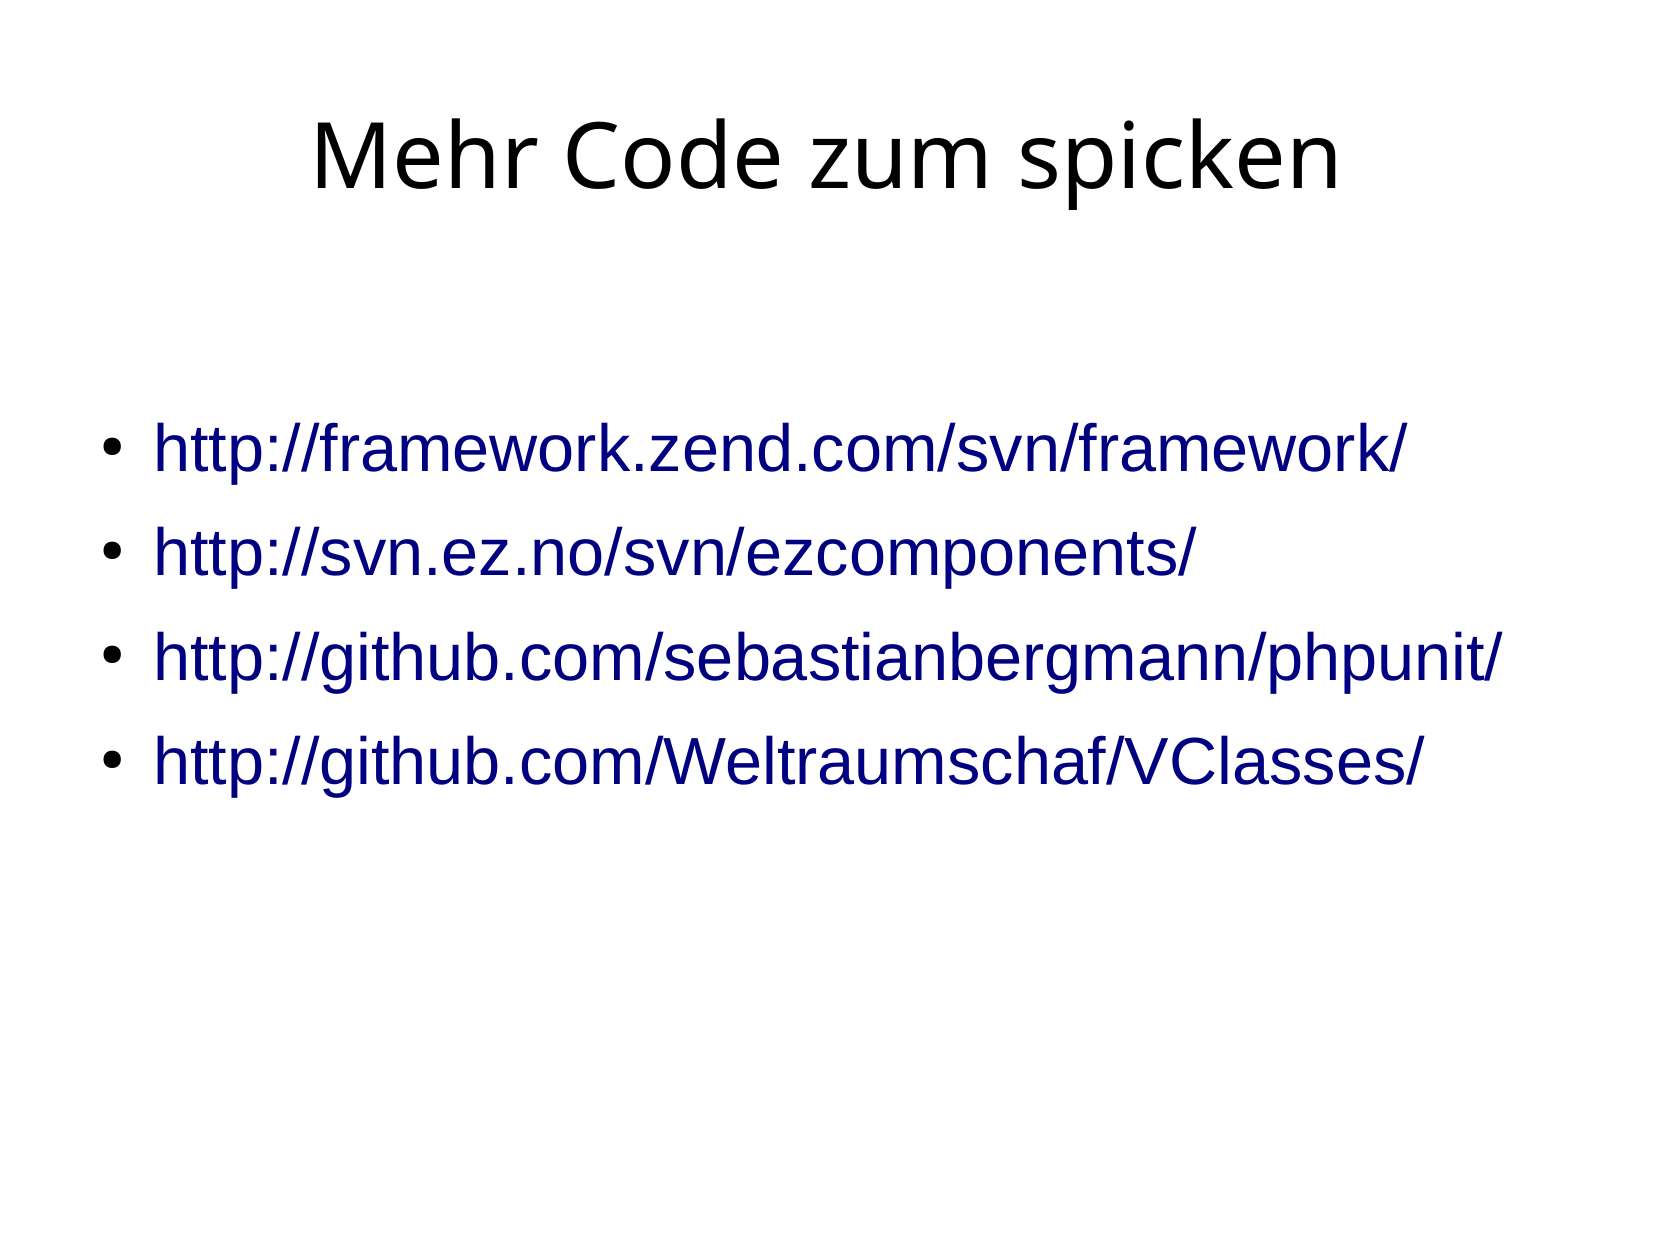

# Mehr Code zum spicken
http://framework.zend.com/svn/framework/
http://svn.ez.no/svn/ezcomponents/
http://github.com/sebastianbergmann/phpunit/
http://github.com/Weltraumschaf/VClasses/